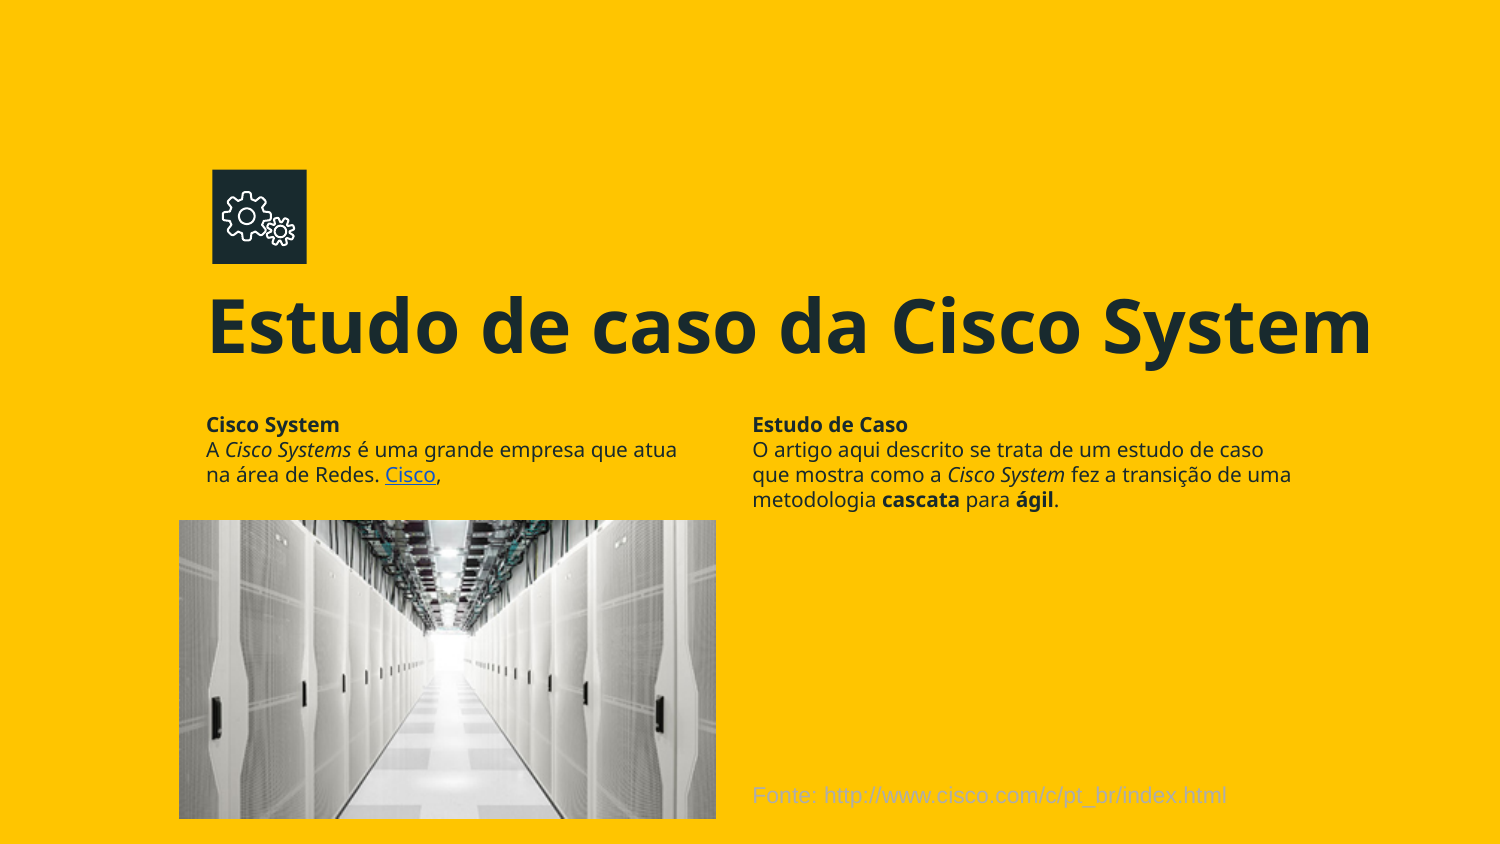

# Estudo de caso da Cisco System
Cisco System
A Cisco Systems é uma grande empresa que atua na área de Redes. Cisco,
Estudo de Caso
O artigo aqui descrito se trata de um estudo de caso que mostra como a Cisco System fez a transição de uma metodologia cascata para ágil.
Fonte: http://www.cisco.com/c/pt_br/index.html